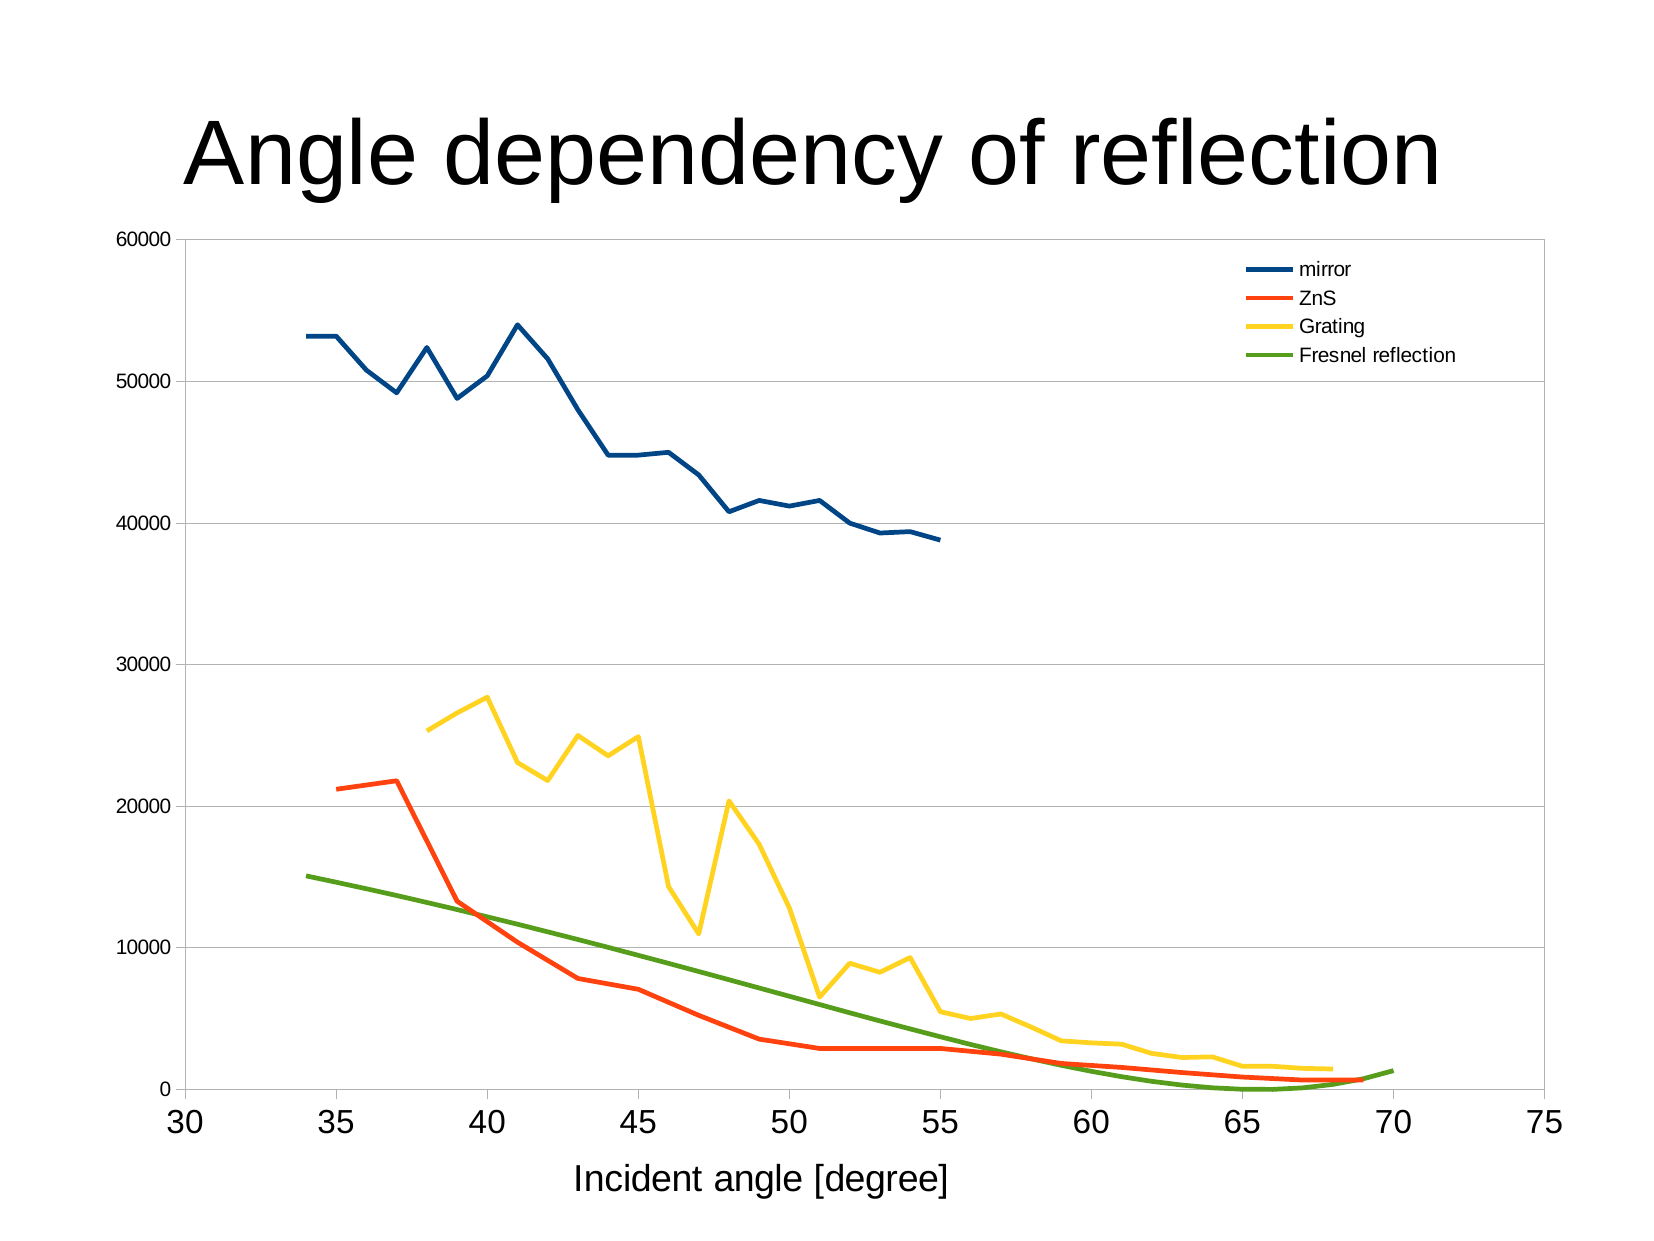

# Angle dependency of reflection
### Chart
| Category | mirror | ZnS | Grating | Fresnel reflection |
|---|---|---|---|---|